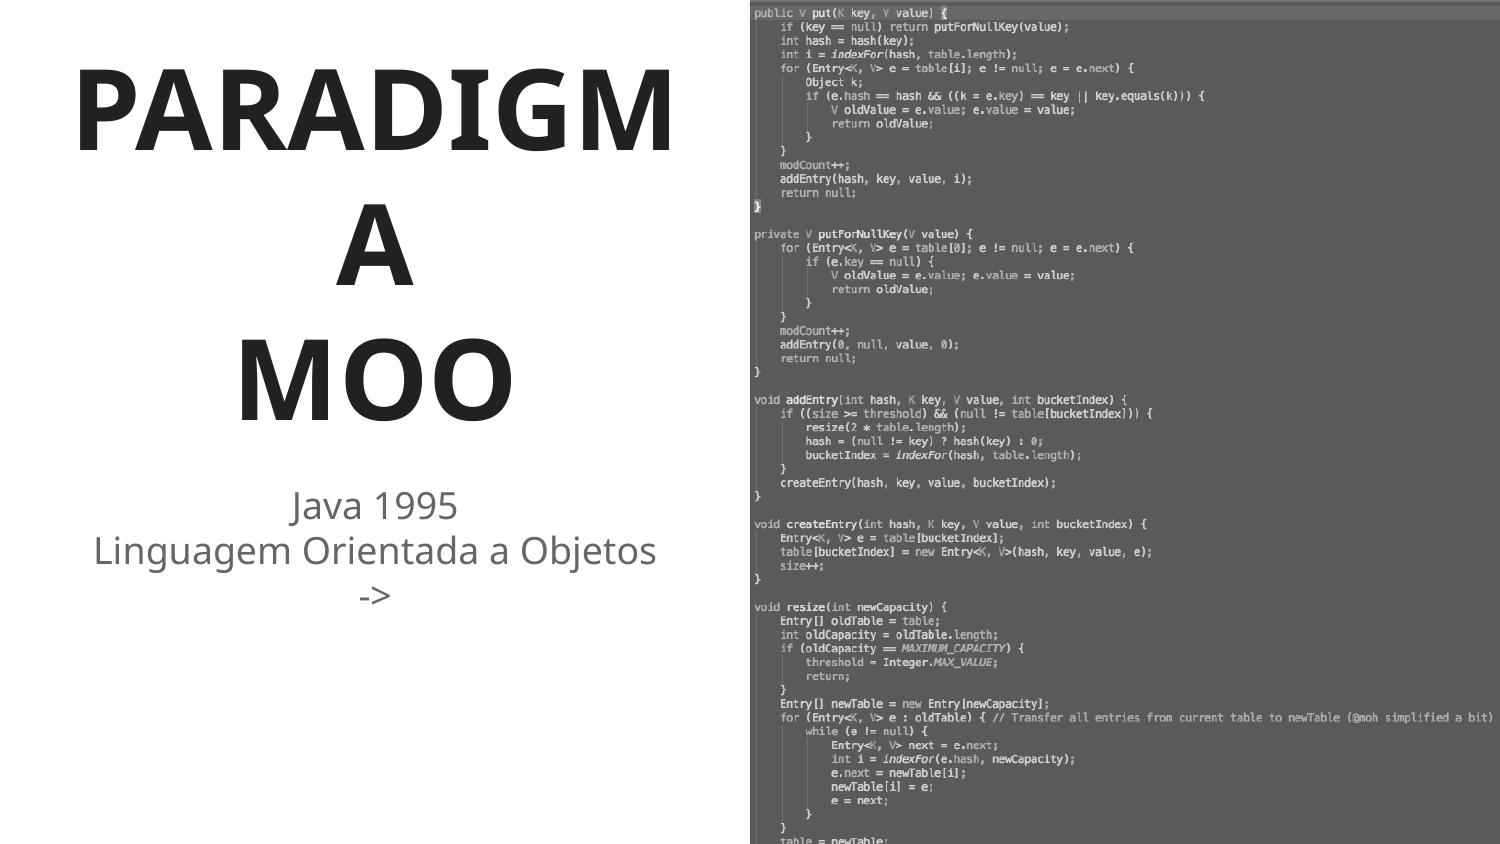

# PARADIGMA MOO
Java 1995
Linguagem Orientada a Objetos
->